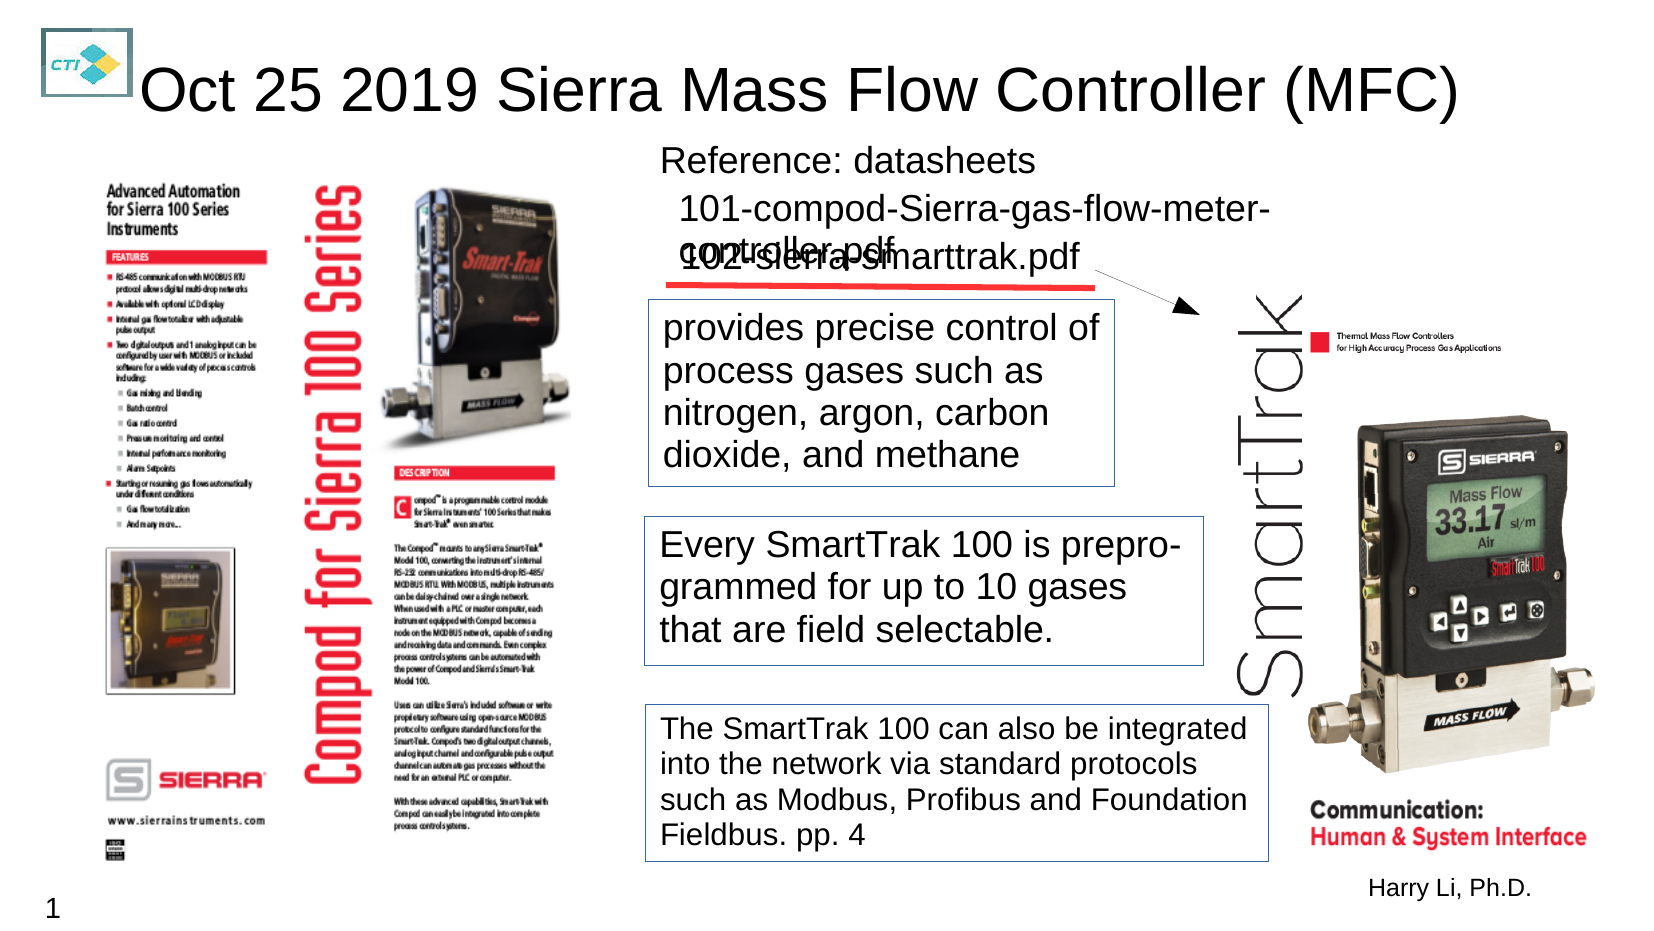

# Oct 25 2019 Sierra Mass Flow Controller (MFC)
Reference: datasheets
101-compod-Sierra-gas-flow-meter-controller.pdf
102-sierra-smarttrak.pdf
provides precise control of
process gases such as
nitrogen, argon, carbon
dioxide, and methane
Every SmartTrak 100 is prepro-
grammed for up to 10 gases that are field selectable.
The SmartTrak 100 can also be integrated into the network via standard protocols such as Modbus, Profibus and Foundation Fieldbus. pp. 4
Harry Li, Ph.D.
1